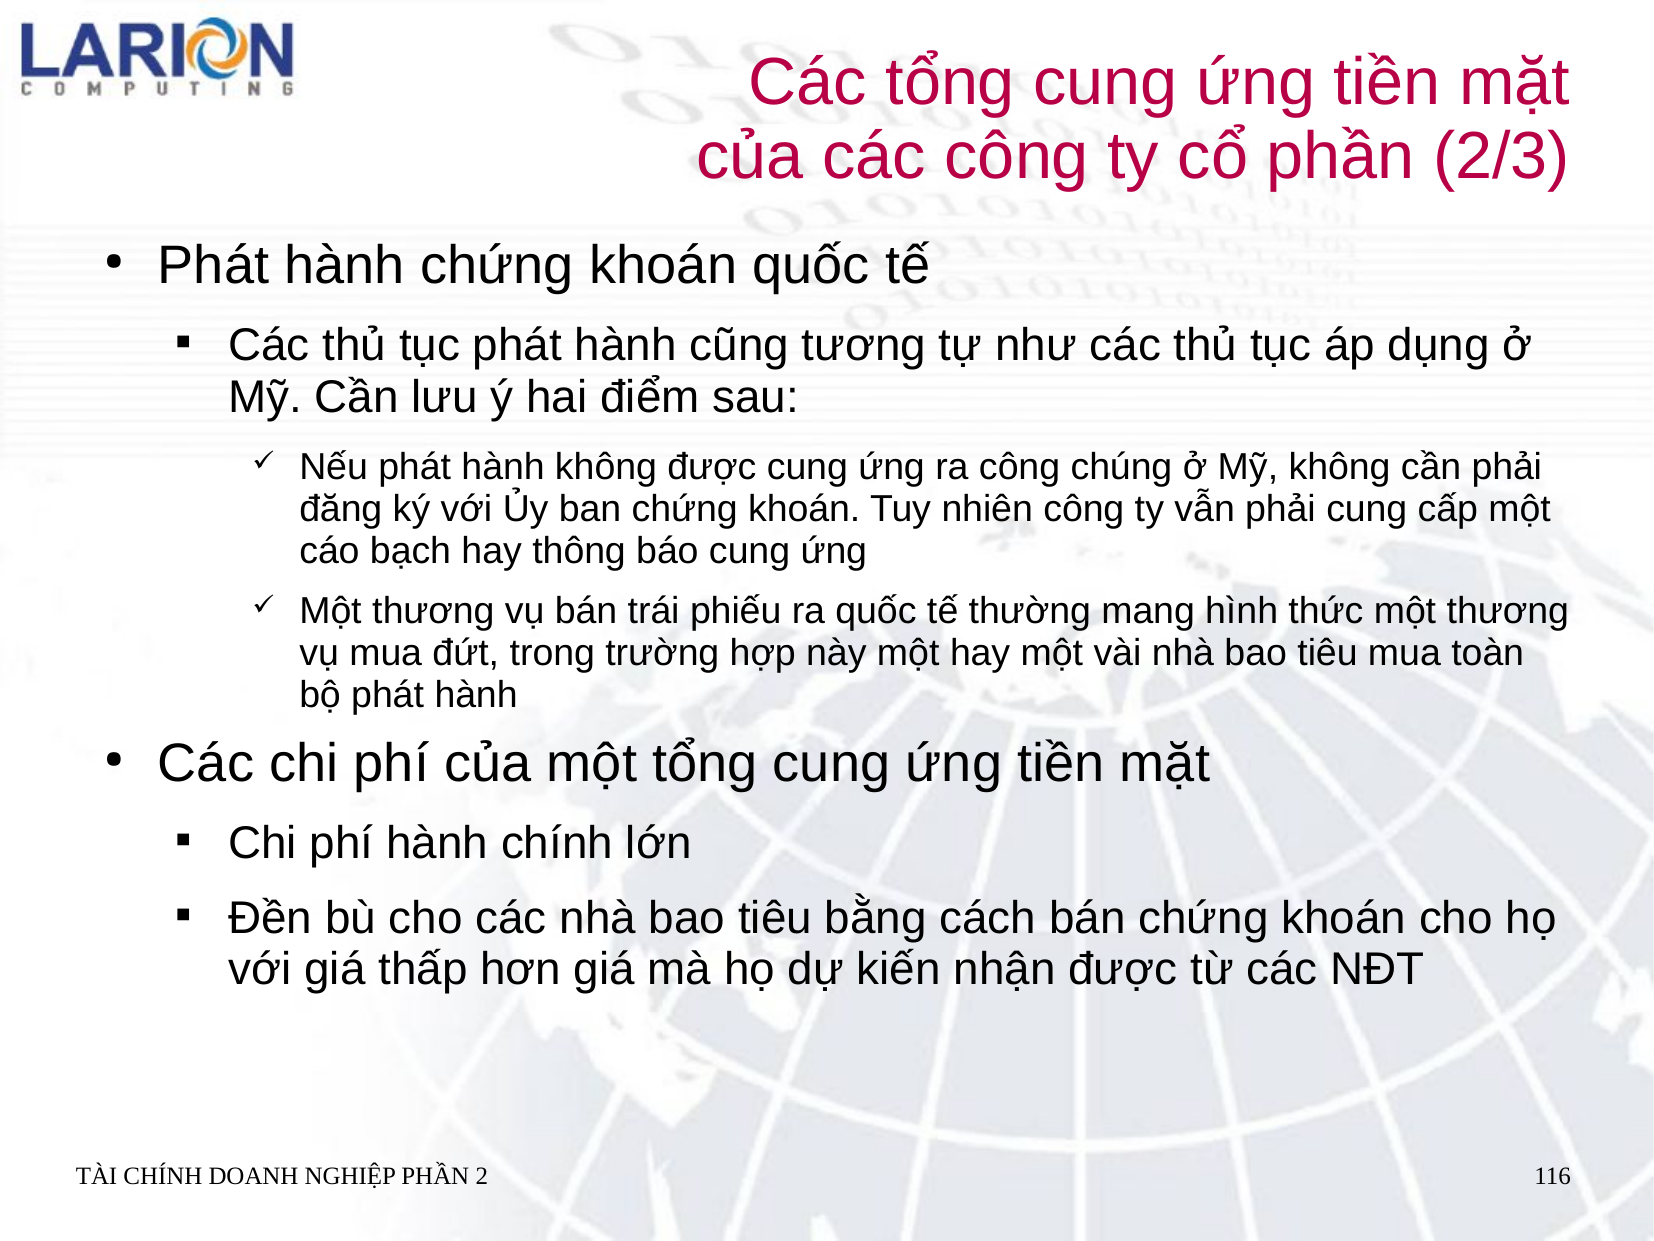

# Các tổng cung ứng tiền mặt của các công ty cổ phần (2/3)
Phát hành chứng khoán quốc tế
Các thủ tục phát hành cũng tương tự như các thủ tục áp dụng ở Mỹ. Cần lưu ý hai điểm sau:
Nếu phát hành không được cung ứng ra công chúng ở Mỹ, không cần phải đăng ký với Ủy ban chứng khoán. Tuy nhiên công ty vẫn phải cung cấp một cáo bạch hay thông báo cung ứng
Một thương vụ bán trái phiếu ra quốc tế thường mang hình thức một thương vụ mua đứt, trong trường hợp này một hay một vài nhà bao tiêu mua toàn bộ phát hành
Các chi phí của một tổng cung ứng tiền mặt
Chi phí hành chính lớn
Đền bù cho các nhà bao tiêu bằng cách bán chứng khoán cho họ với giá thấp hơn giá mà họ dự kiến nhận được từ các NĐT
TÀI CHÍNH DOANH NGHIỆP PHẦN 2
116